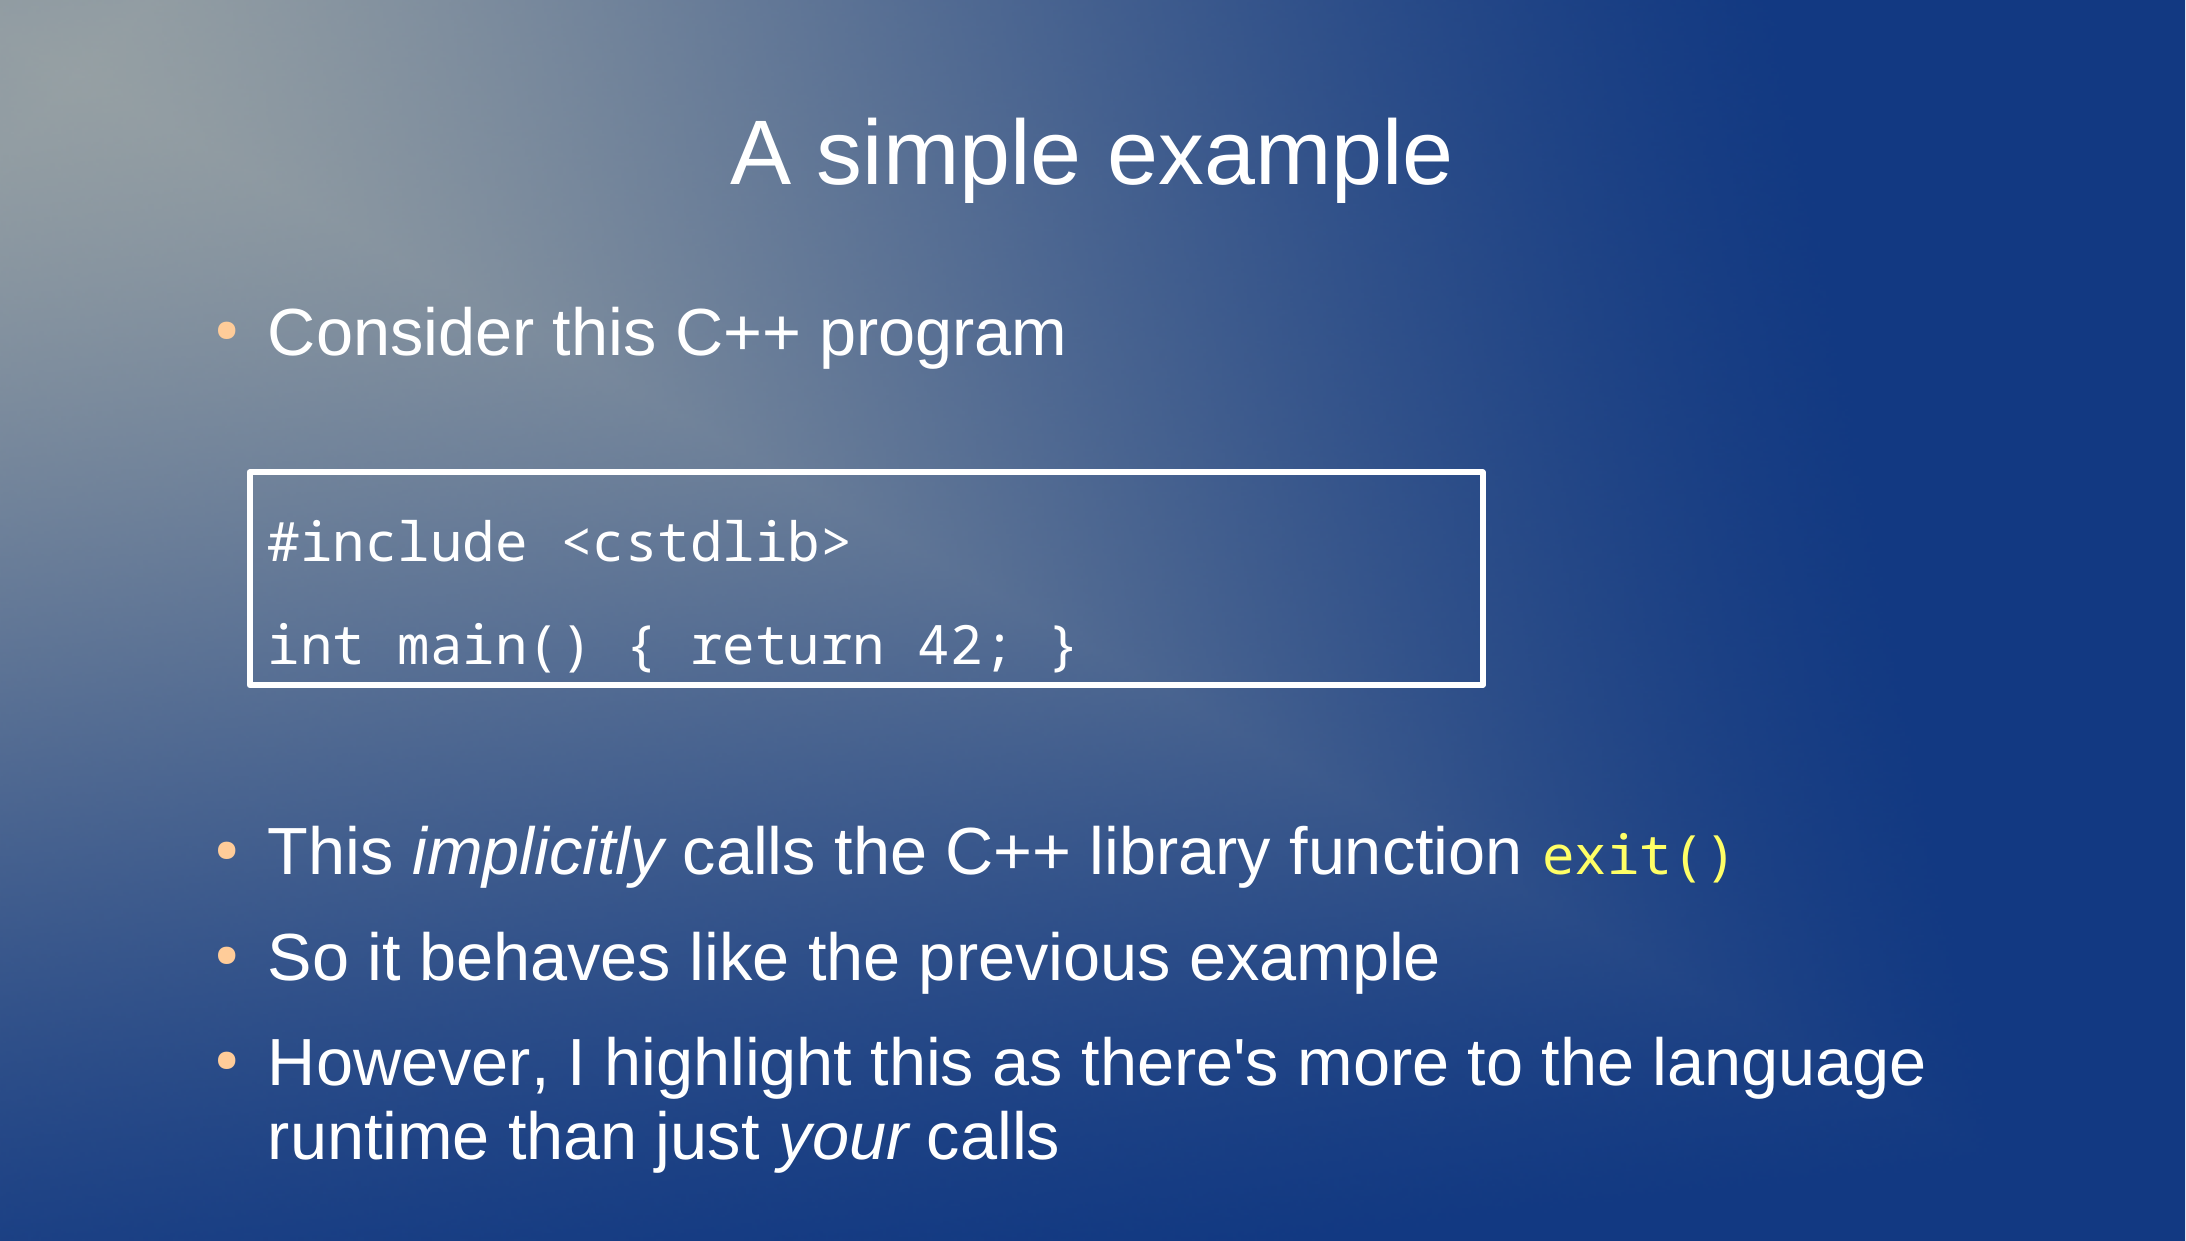

# A simple example
Consider this C++ program
#include <cstdlib>
int main() { return 42; }
This implicitly calls the C++ library function exit()
So it behaves like the previous example
However, I highlight this as there's more to the language runtime than just your calls